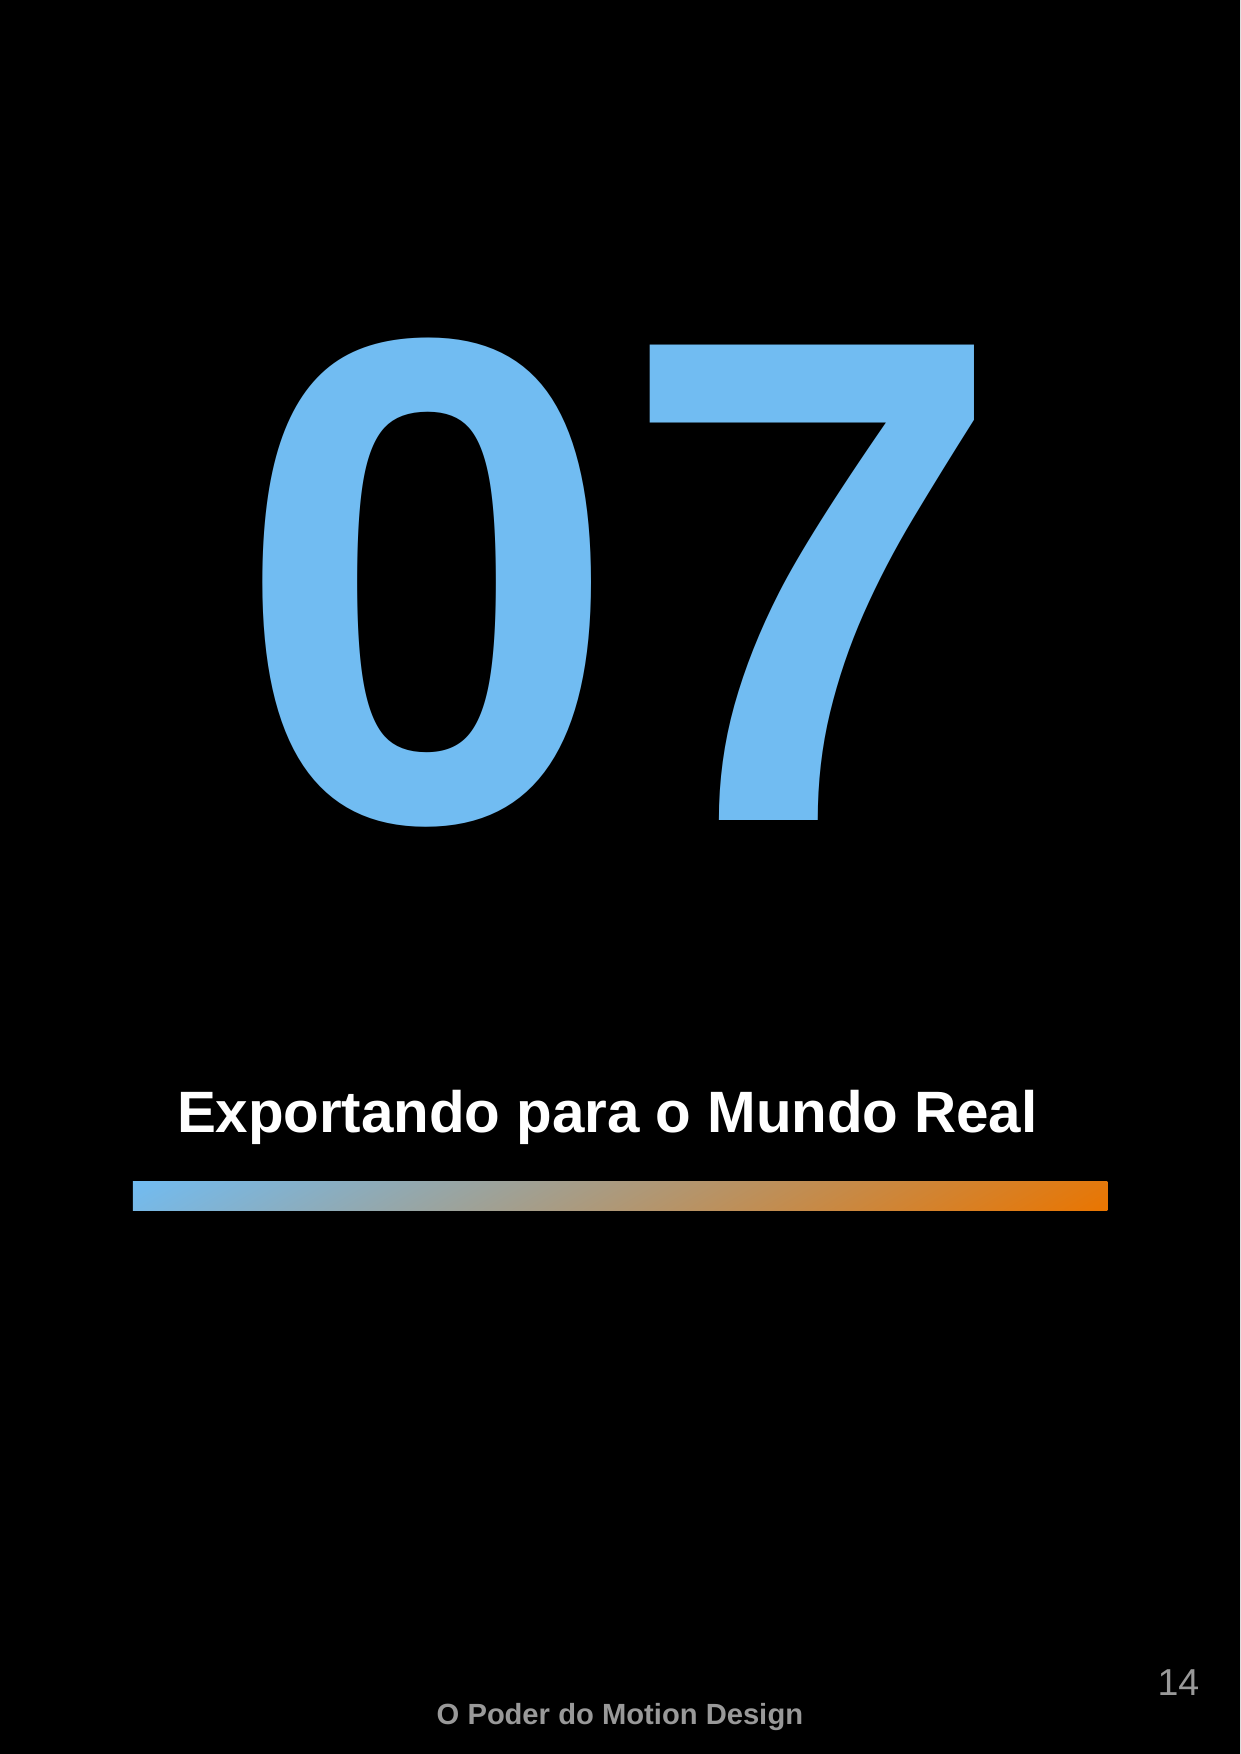

07
Exportando para o Mundo Real
14
O Poder do Motion Design